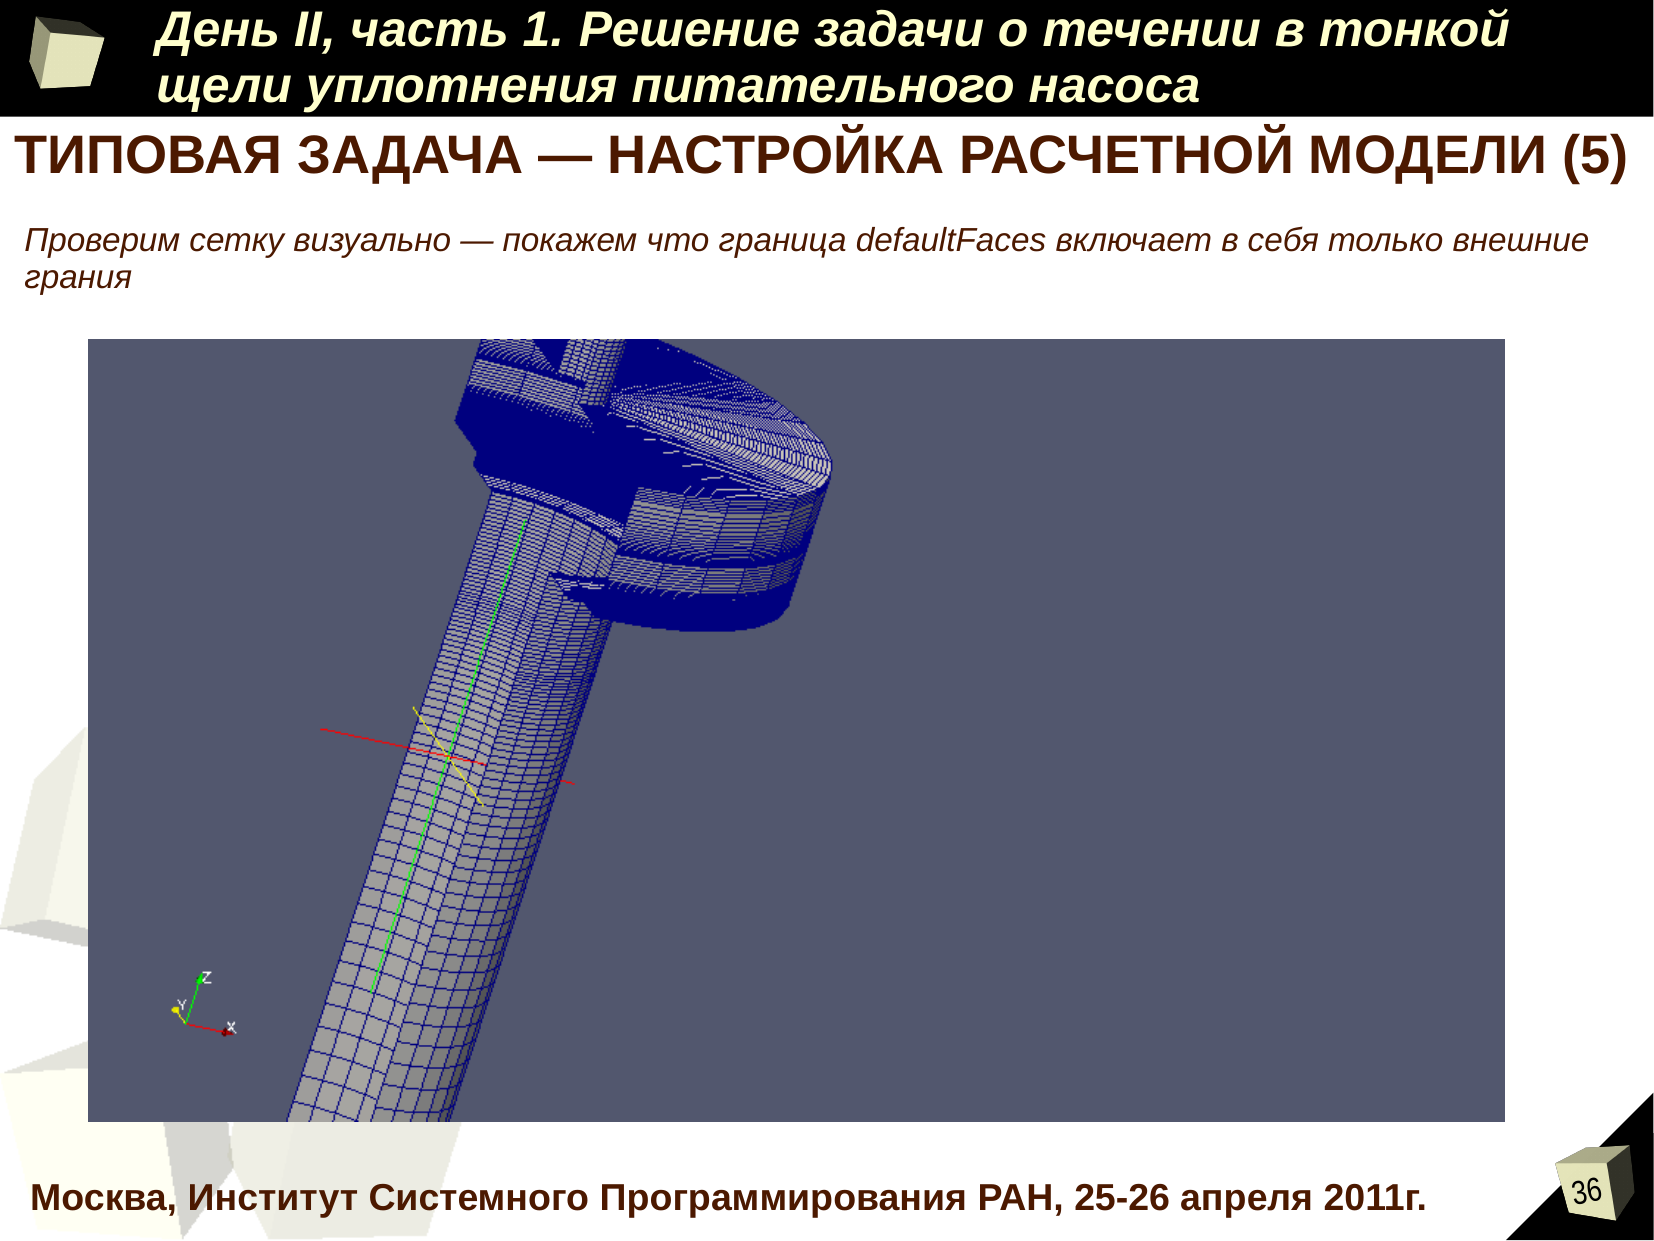

ТИПОВАЯ ЗАДАЧА — НАСТРОЙКА РАСЧЕТНОЙ МОДЕЛИ (5)
Проверим сетку визуально — покажем что граница defaultFaces включает в себя только внешние грания